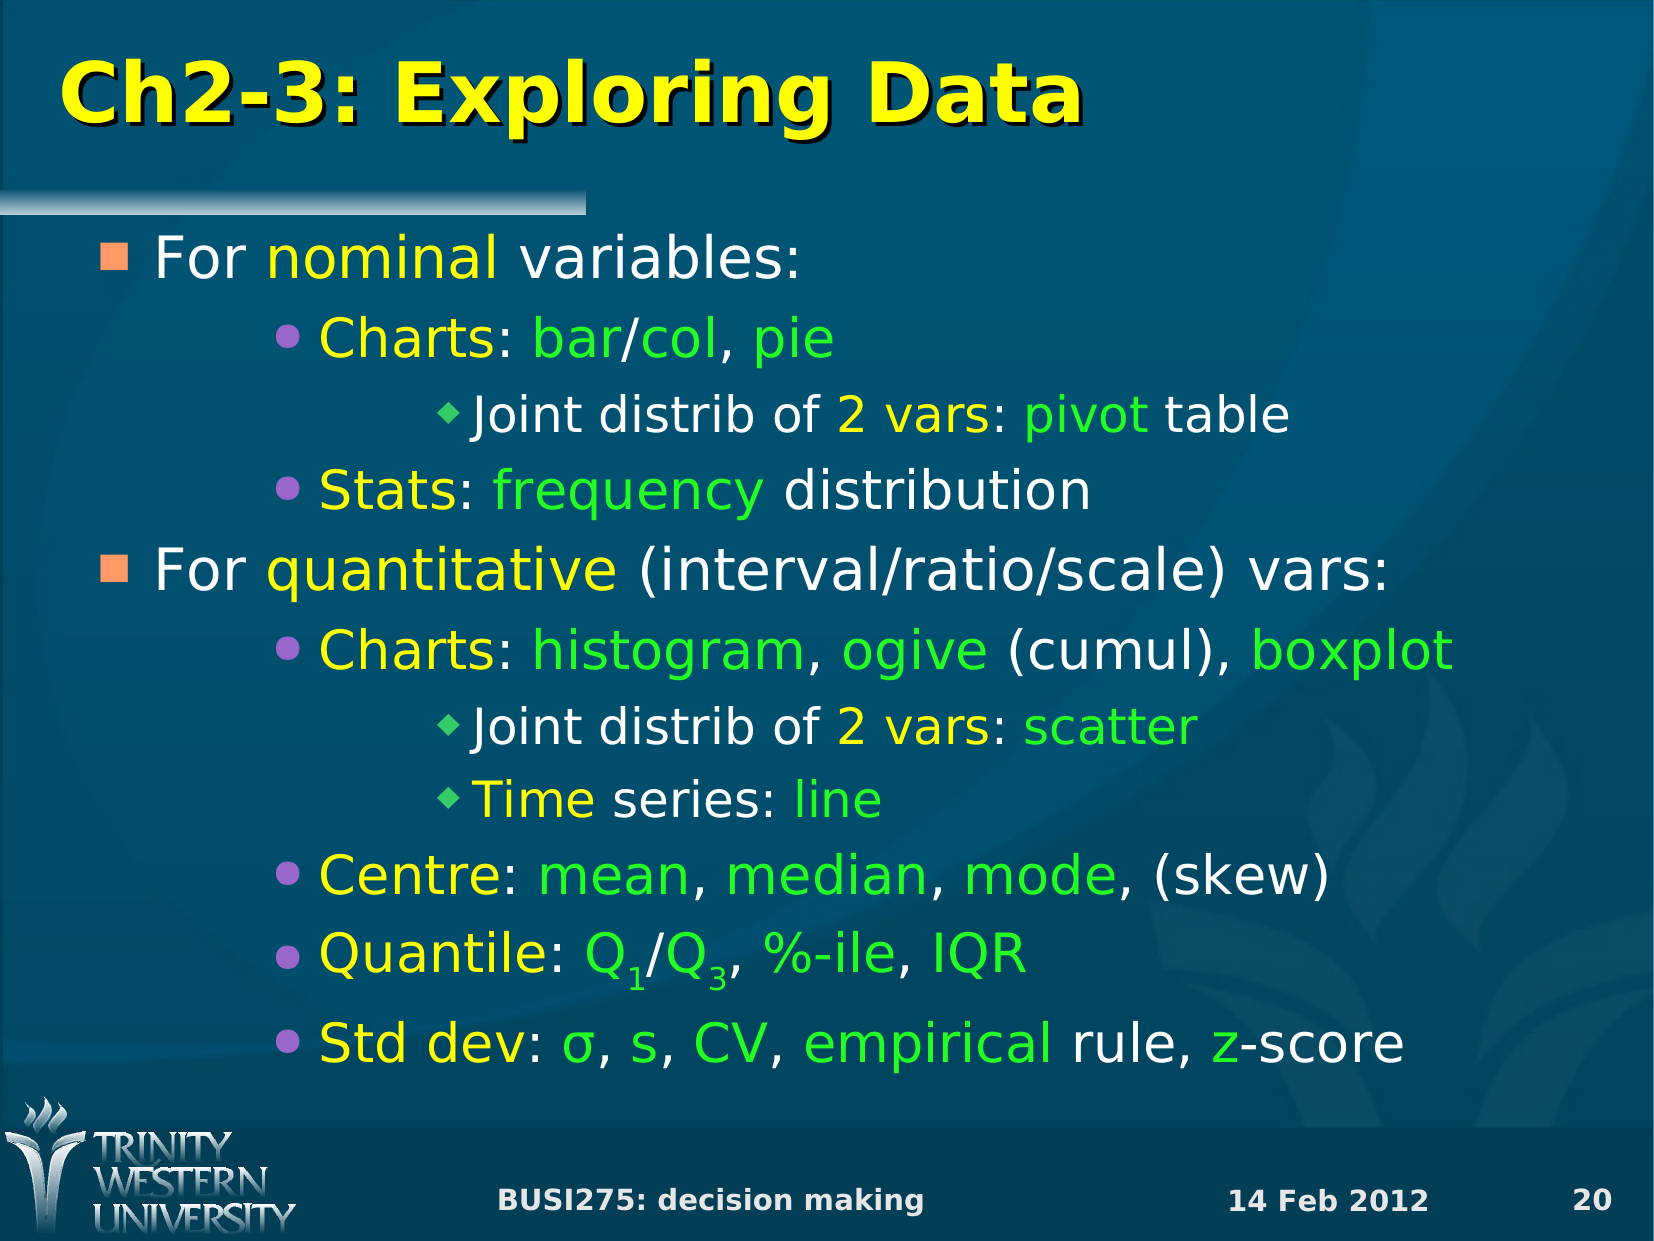

# Ch2-3: Exploring Data
For nominal variables:
Charts: bar/col, pie
Joint distrib of 2 vars: pivot table
Stats: frequency distribution
For quantitative (interval/ratio/scale) vars:
Charts: histogram, ogive (cumul), boxplot
Joint distrib of 2 vars: scatter
Time series: line
Centre: mean, median, mode, (skew)
Quantile: Q1/Q3, %-ile, IQR
Std dev: σ, s, CV, empirical rule, z-score
BUSI275: decision making
14 Feb 2012
20